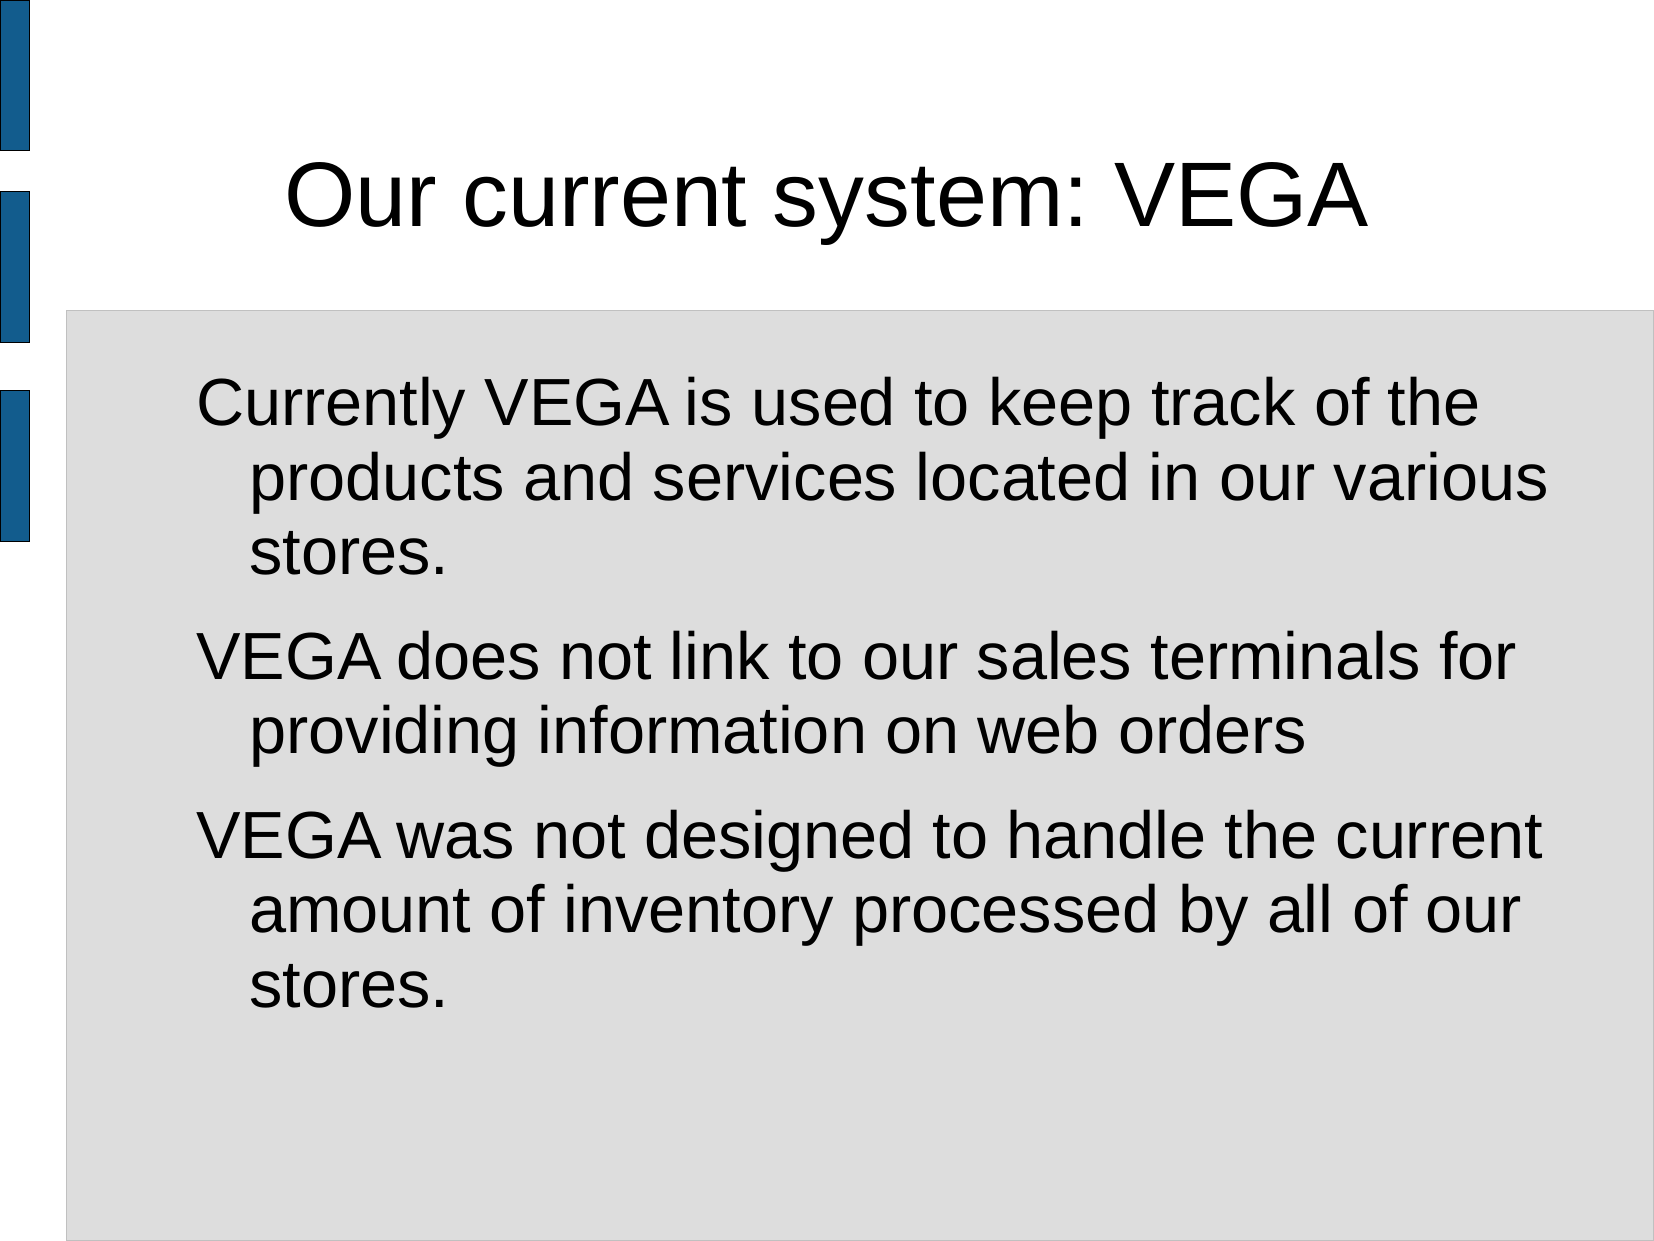

# Our current system: VEGA
Currently VEGA is used to keep track of the products and services located in our various stores.
VEGA does not link to our sales terminals for providing information on web orders
VEGA was not designed to handle the current amount of inventory processed by all of our stores.